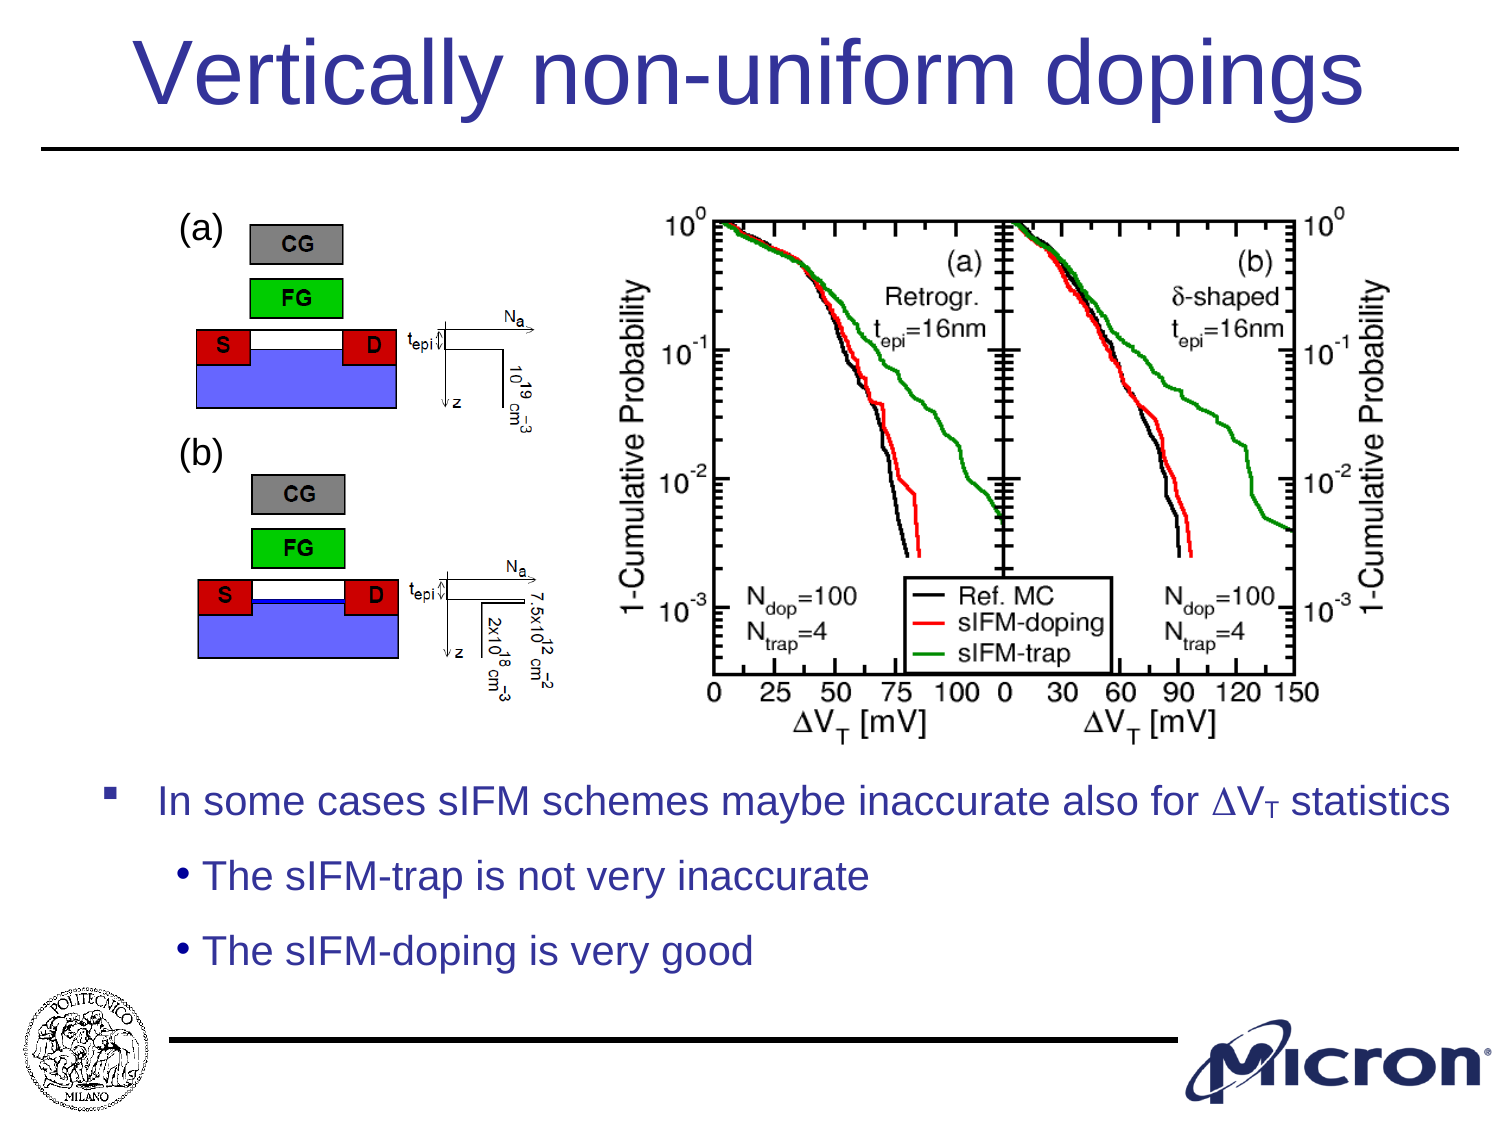

Vertically non-uniform dopings
(a)
(b)
In some cases sIFM schemes maybe inaccurate also for DVT statistics
 The sIFM-trap is not very inaccurate
 The sIFM-doping is very good